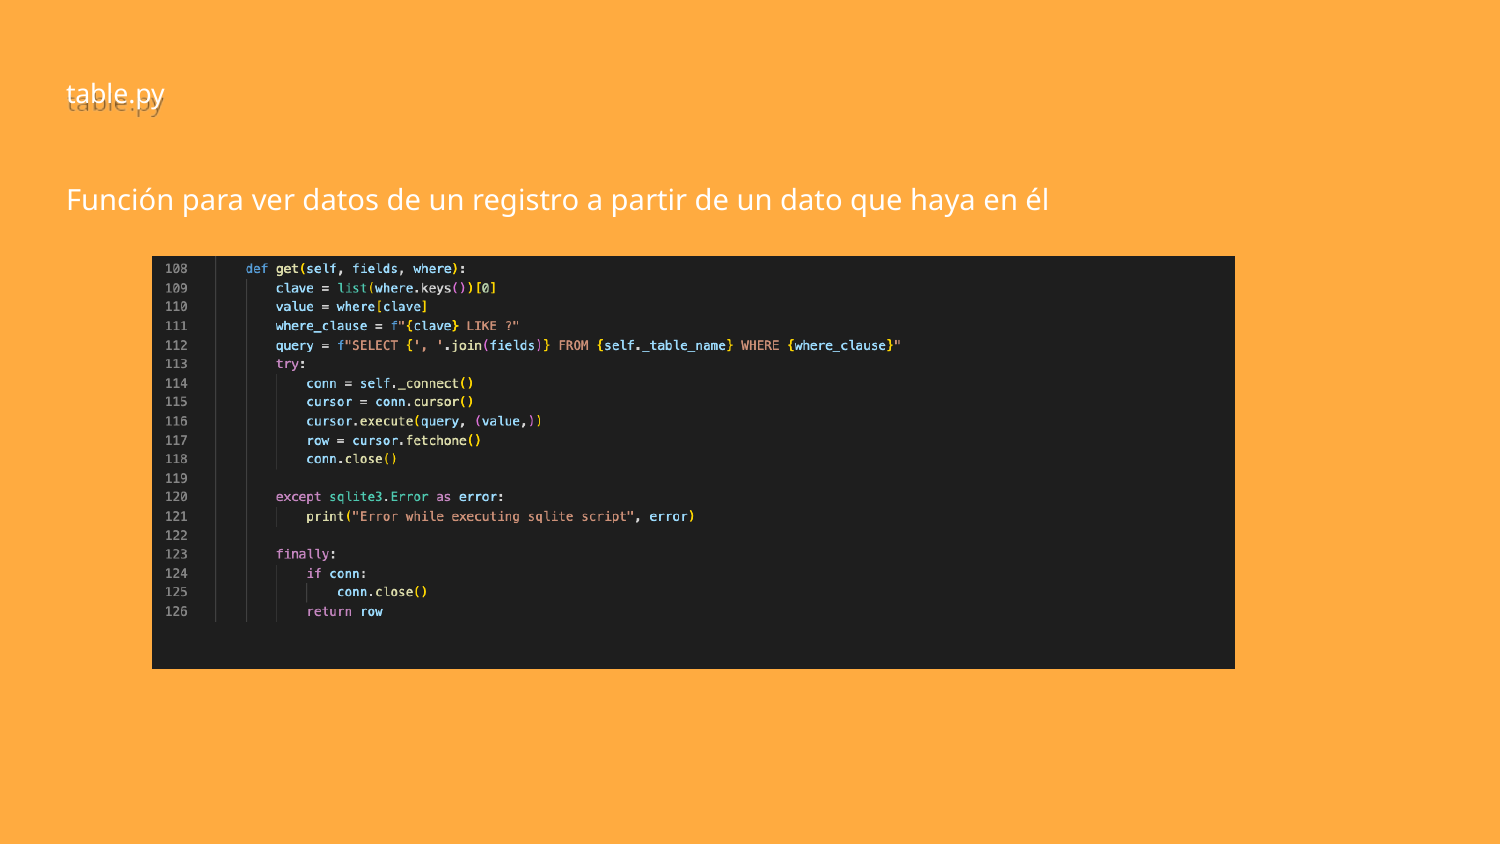

# table.py
Función para ver datos de un registro a partir de un dato que haya en él